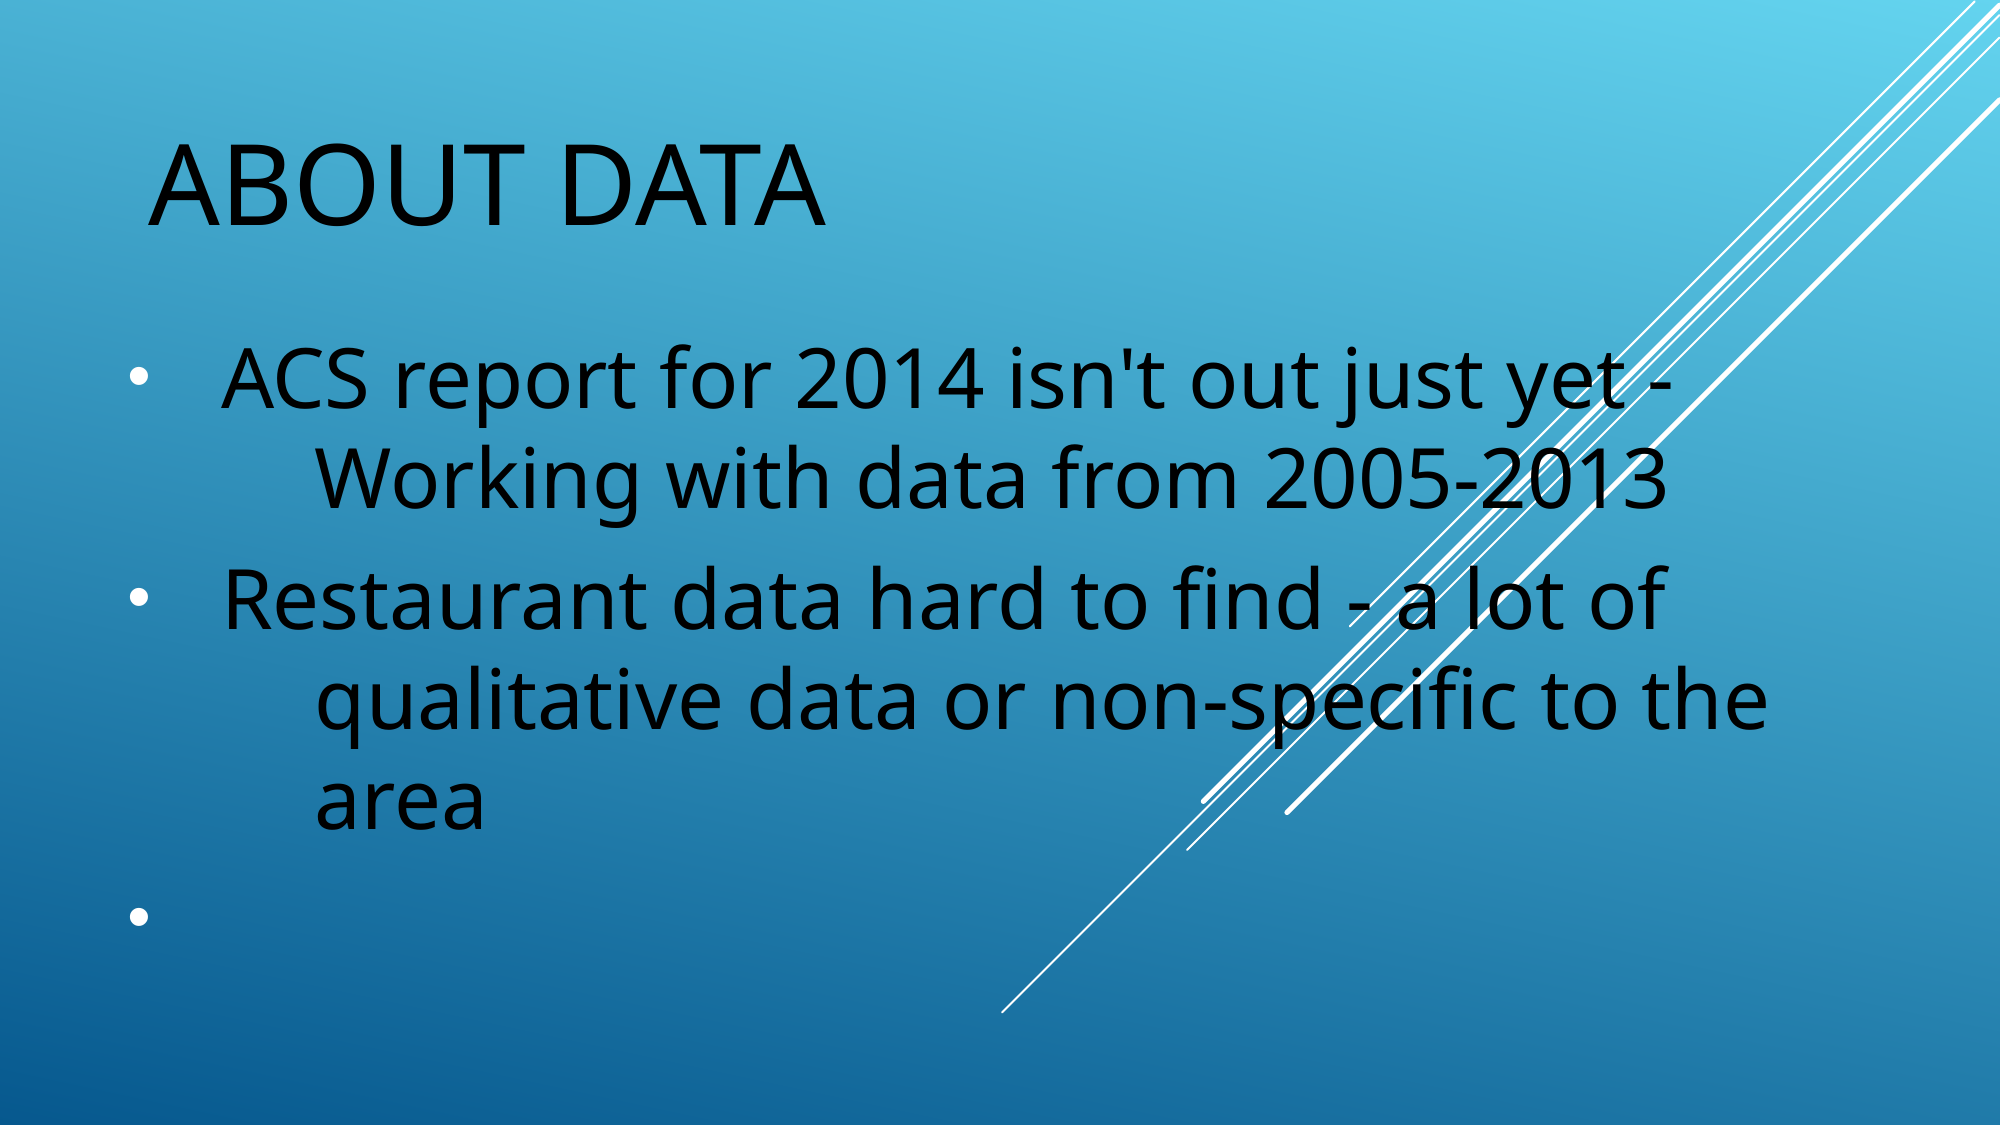

# About Data
ACS report for 2014 isn't out just yet - Working with data from 2005-2013
Restaurant data hard to find - a lot of qualitative data or non-specific to the area